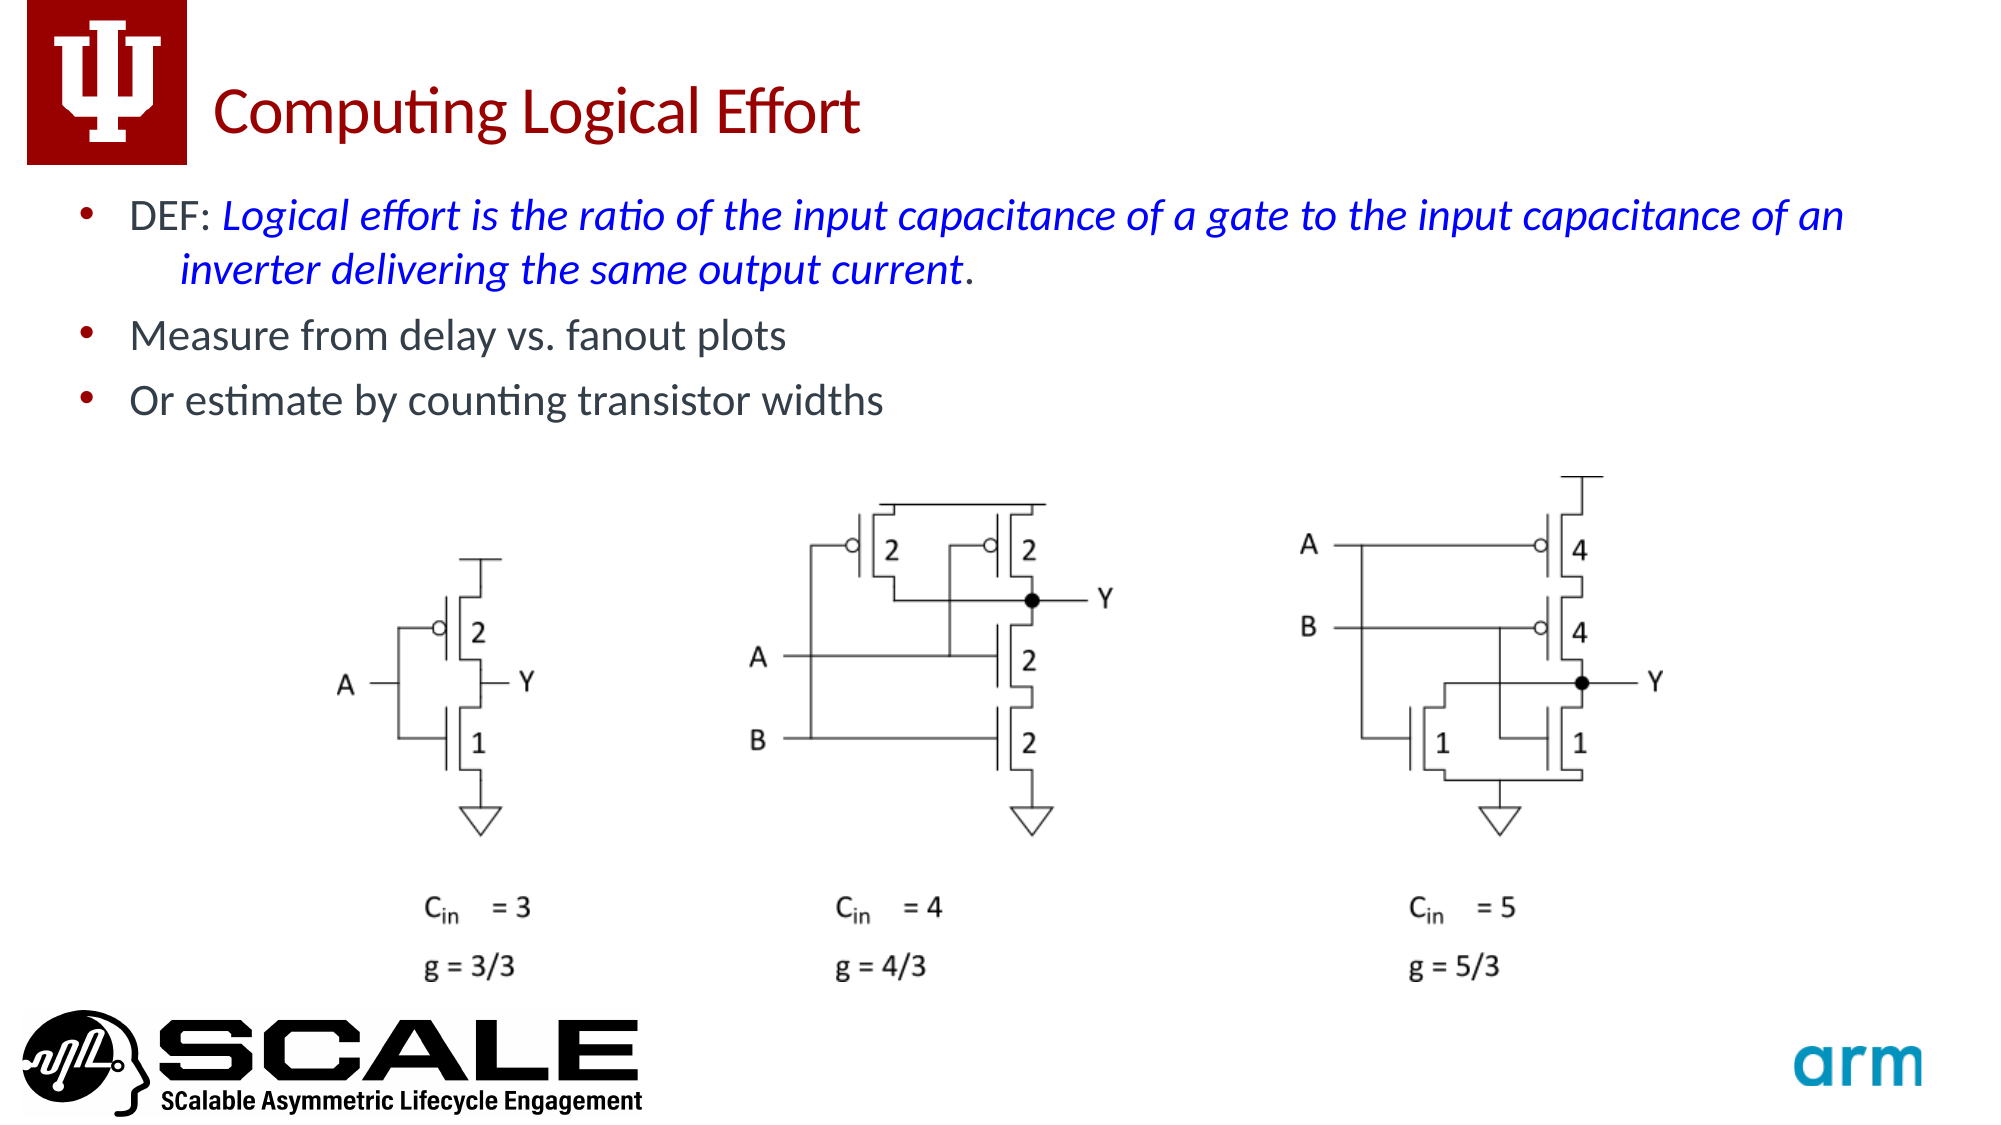

Computing Logical Effort
# DEF: Logical effort is the ratio of the input capacitance of a gate to the input capacitance of an inverter delivering the same output current.
Measure from delay vs. fanout plots
Or estimate by counting transistor widths